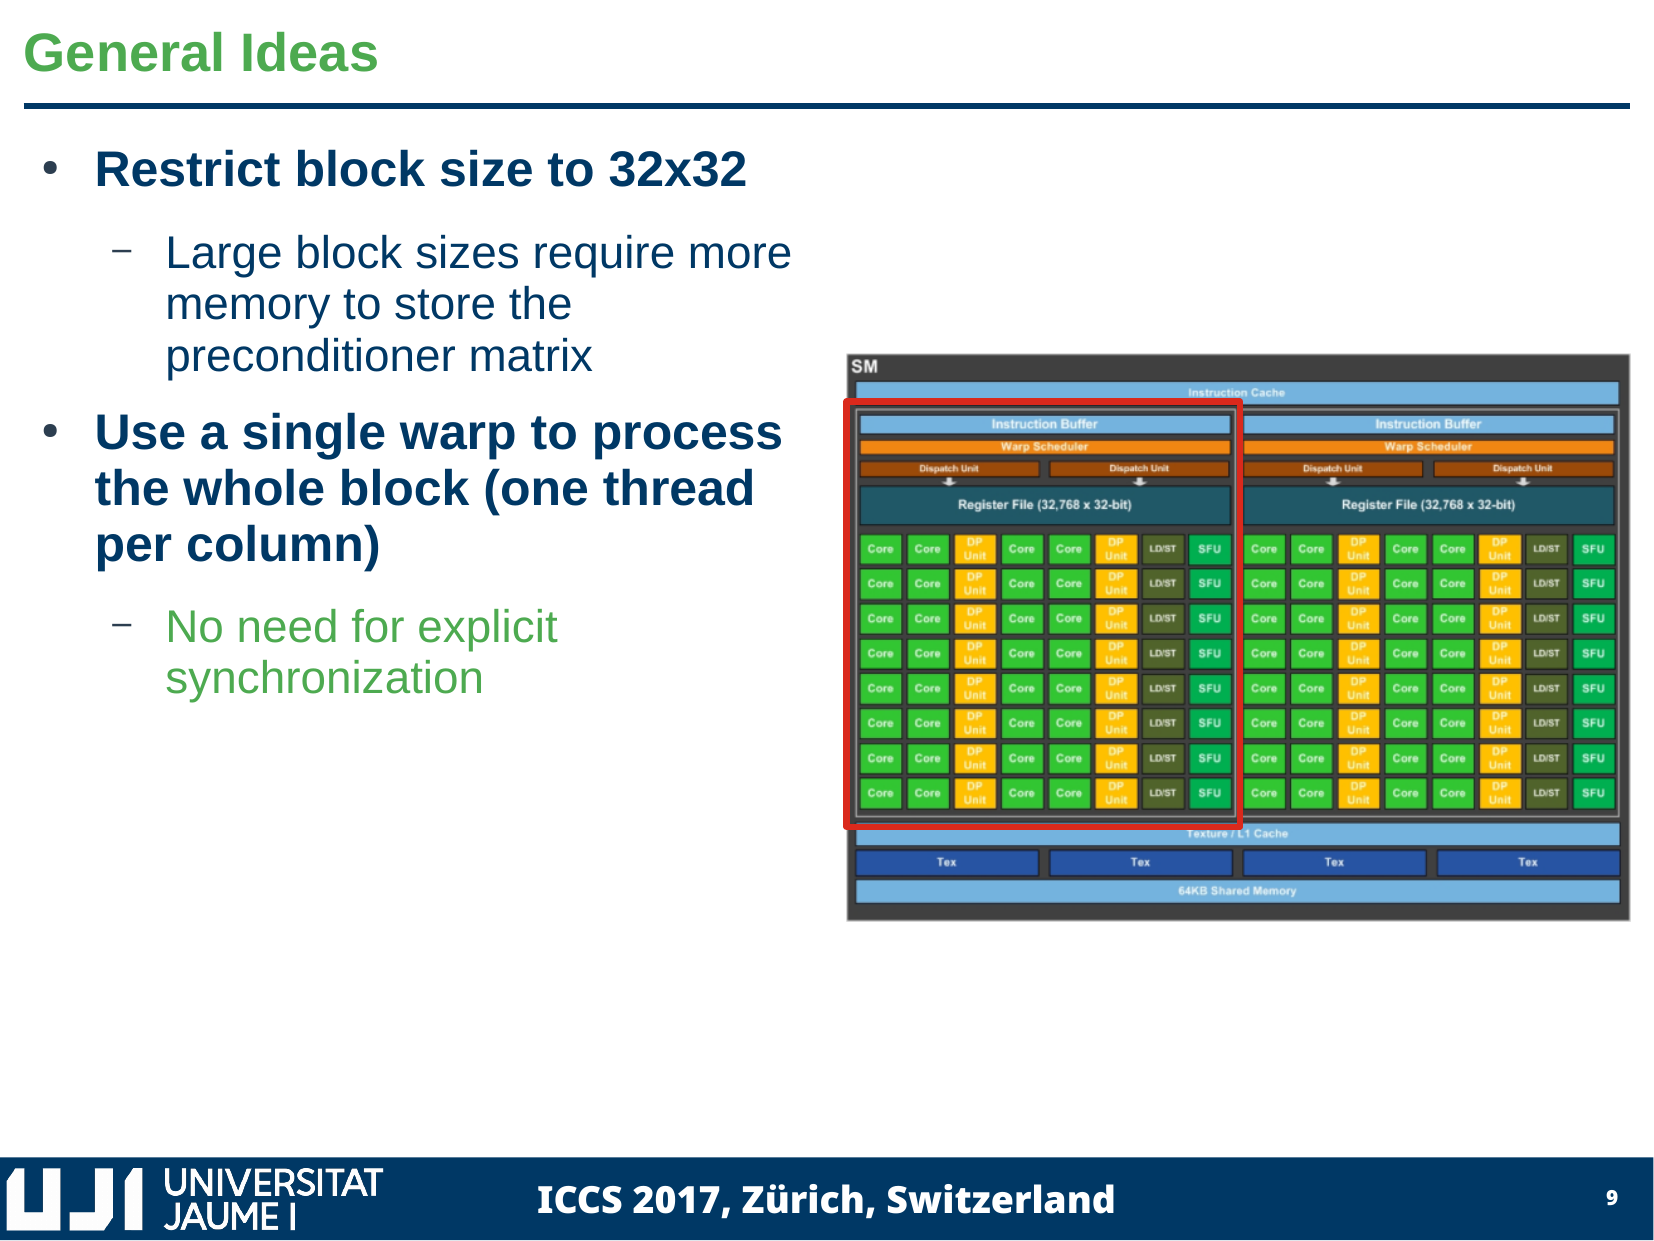

# General Ideas
Restrict block size to 32x32
Large block sizes require more memory to store the preconditioner matrix
Use a single warp to process the whole block (one thread per column)
No need for explicit synchronization
ICCS 2017, Zürich, Switzerland
9